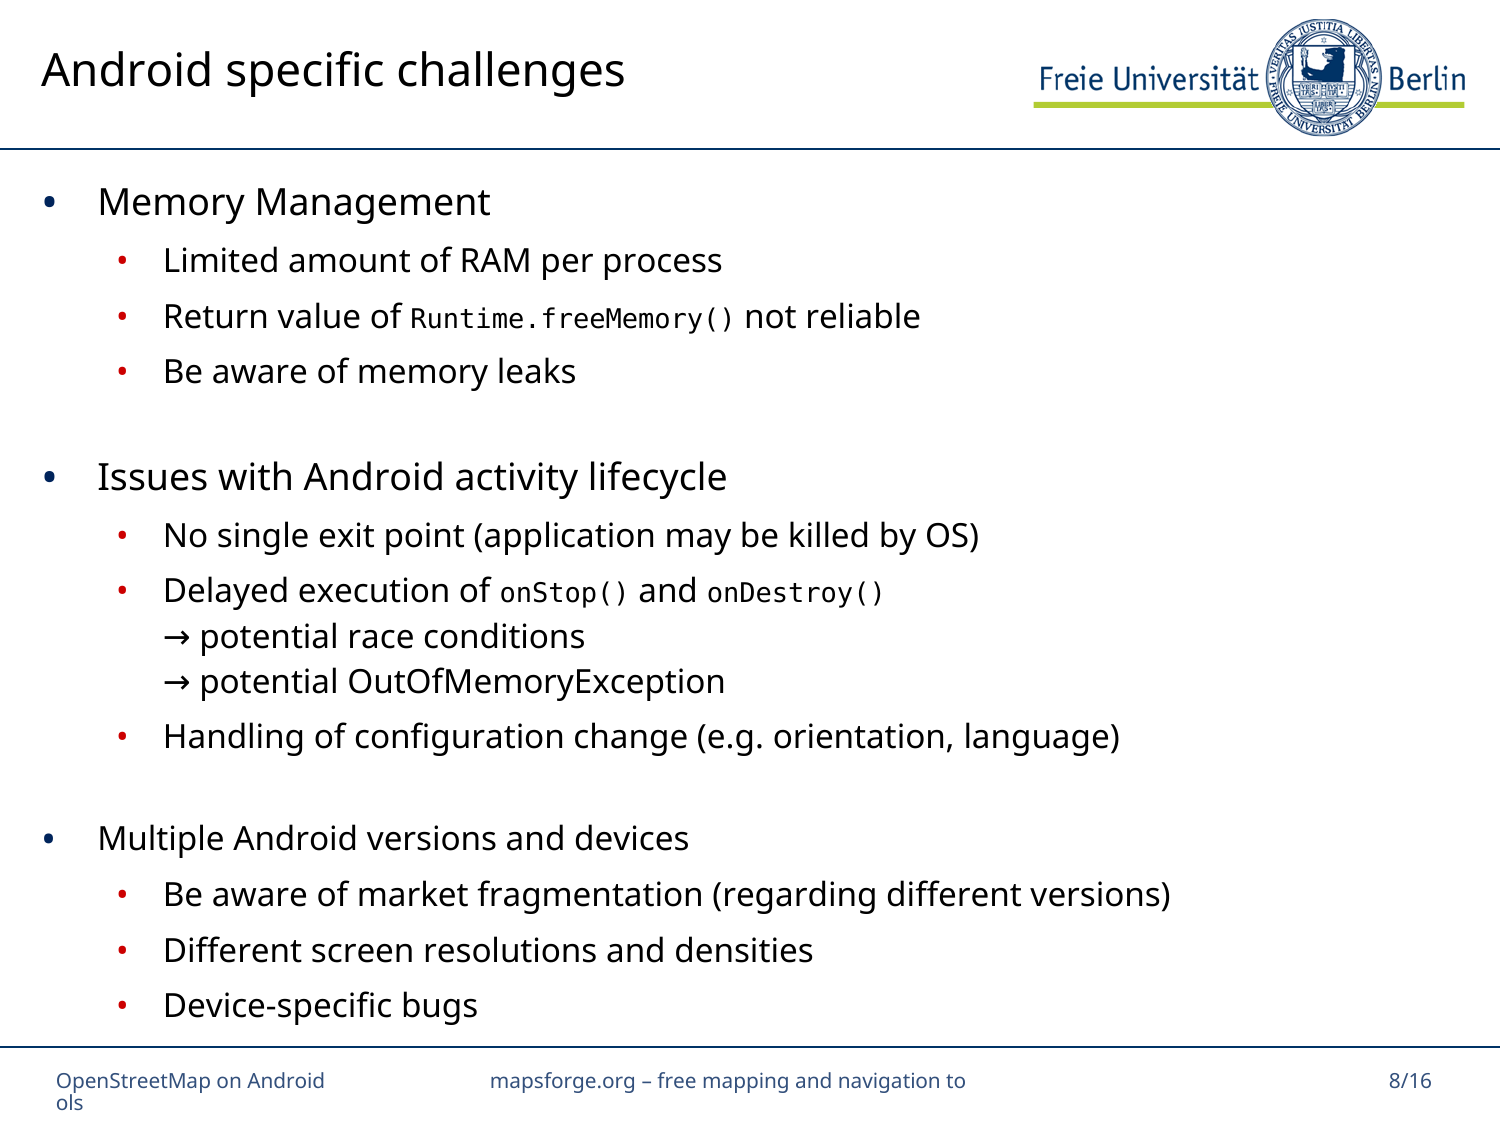

# Android specific challenges
Memory Management
Limited amount of RAM per process
Return value of Runtime.freeMemory() not reliable
Be aware of memory leaks
Issues with Android activity lifecycle
No single exit point (application may be killed by OS)
Delayed execution of onStop() and onDestroy()
→ potential race conditions
→ potential OutOfMemoryException
Handling of configuration change (e.g. orientation, language)
Multiple Android versions and devices
Be aware of market fragmentation (regarding different versions)
Different screen resolutions and densities
Device-specific bugs
OpenStreetMap on Android mapsforge.org – free mapping and navigation tools
8